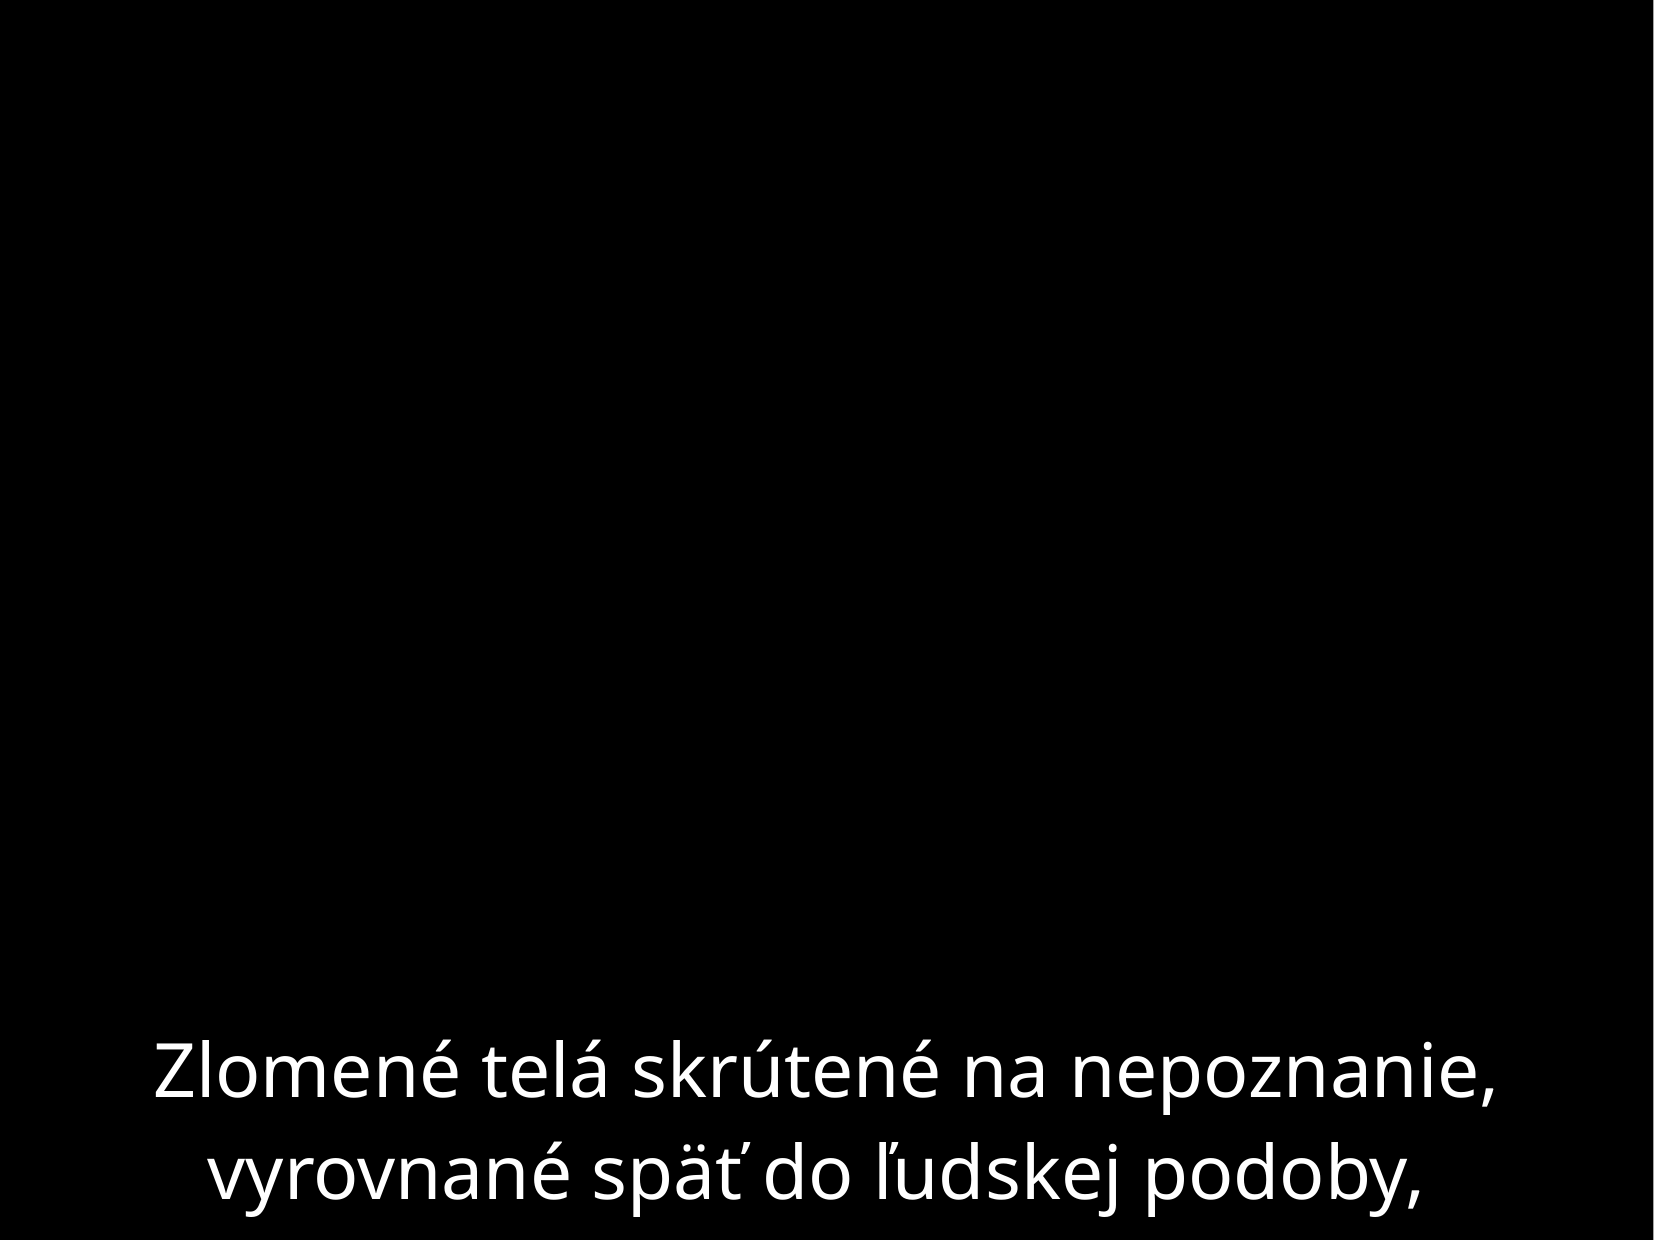

# Zlomené telá skrútené na nepoznanie, vyrovnané späť do ľudskej podoby,